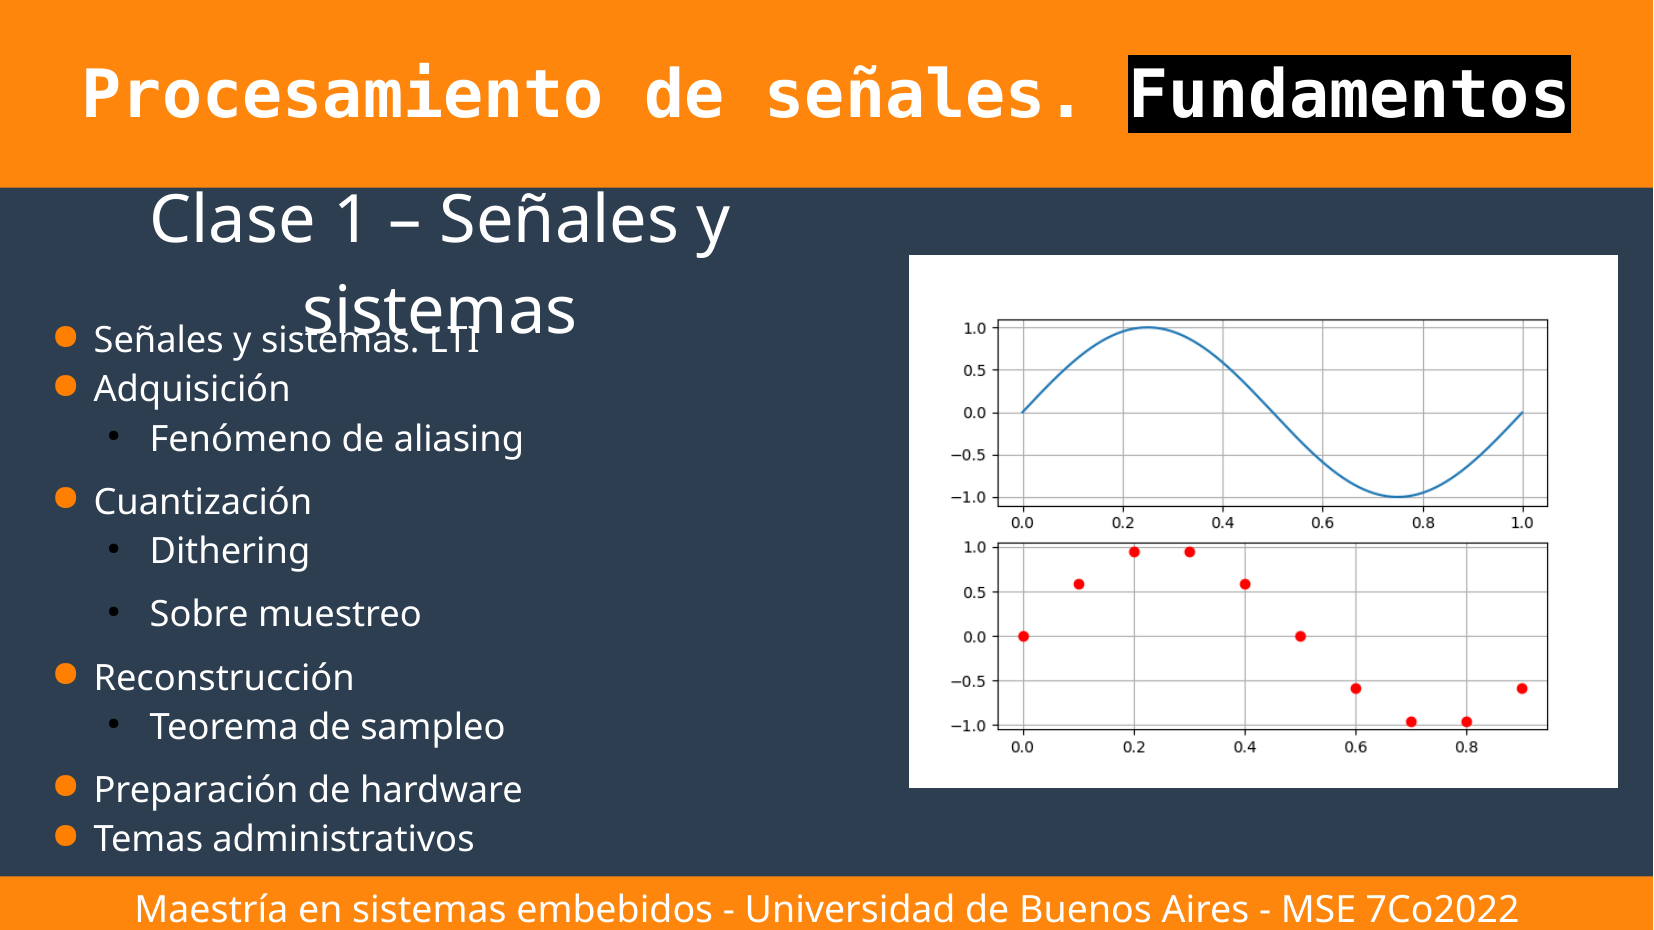

# Procesamiento de señales. Fundamentos
Clase 1 – Señales y sistemas
Señales y sistemas. LTI
Adquisición
Fenómeno de aliasing
Cuantización
Dithering
Sobre muestreo
Reconstrucción
Teorema de sampleo
Preparación de hardware
Temas administrativos